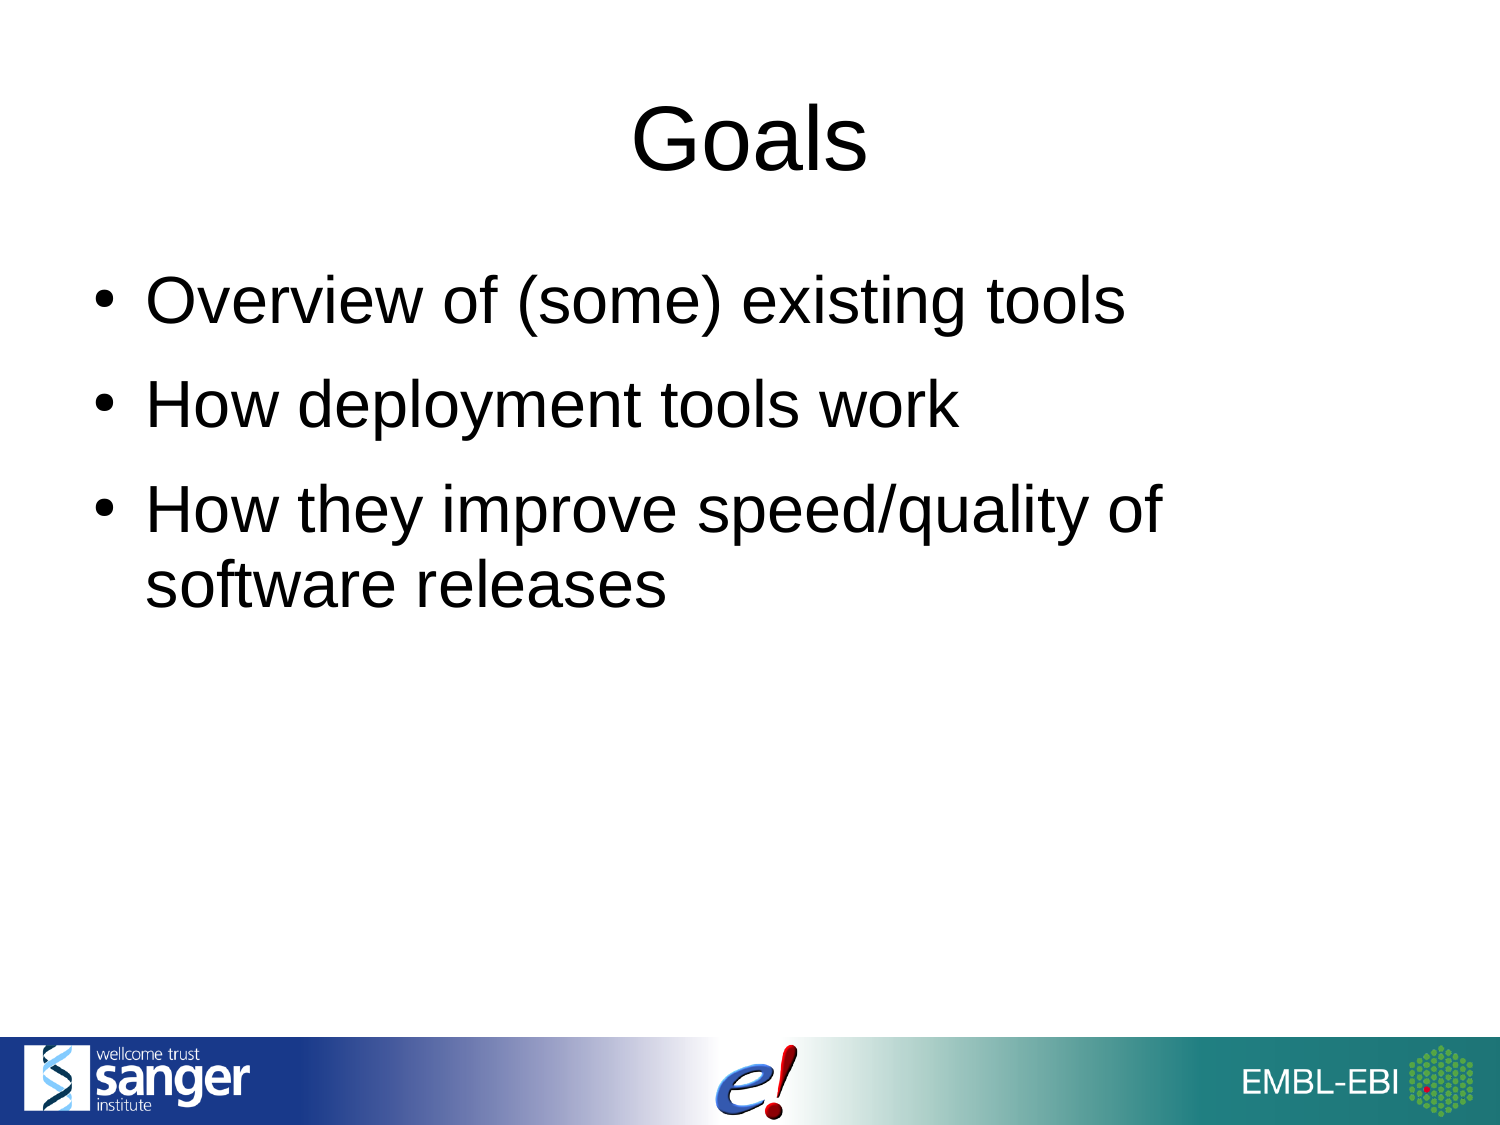

# Goals
Overview of (some) existing tools
How deployment tools work
How they improve speed/quality of software releases